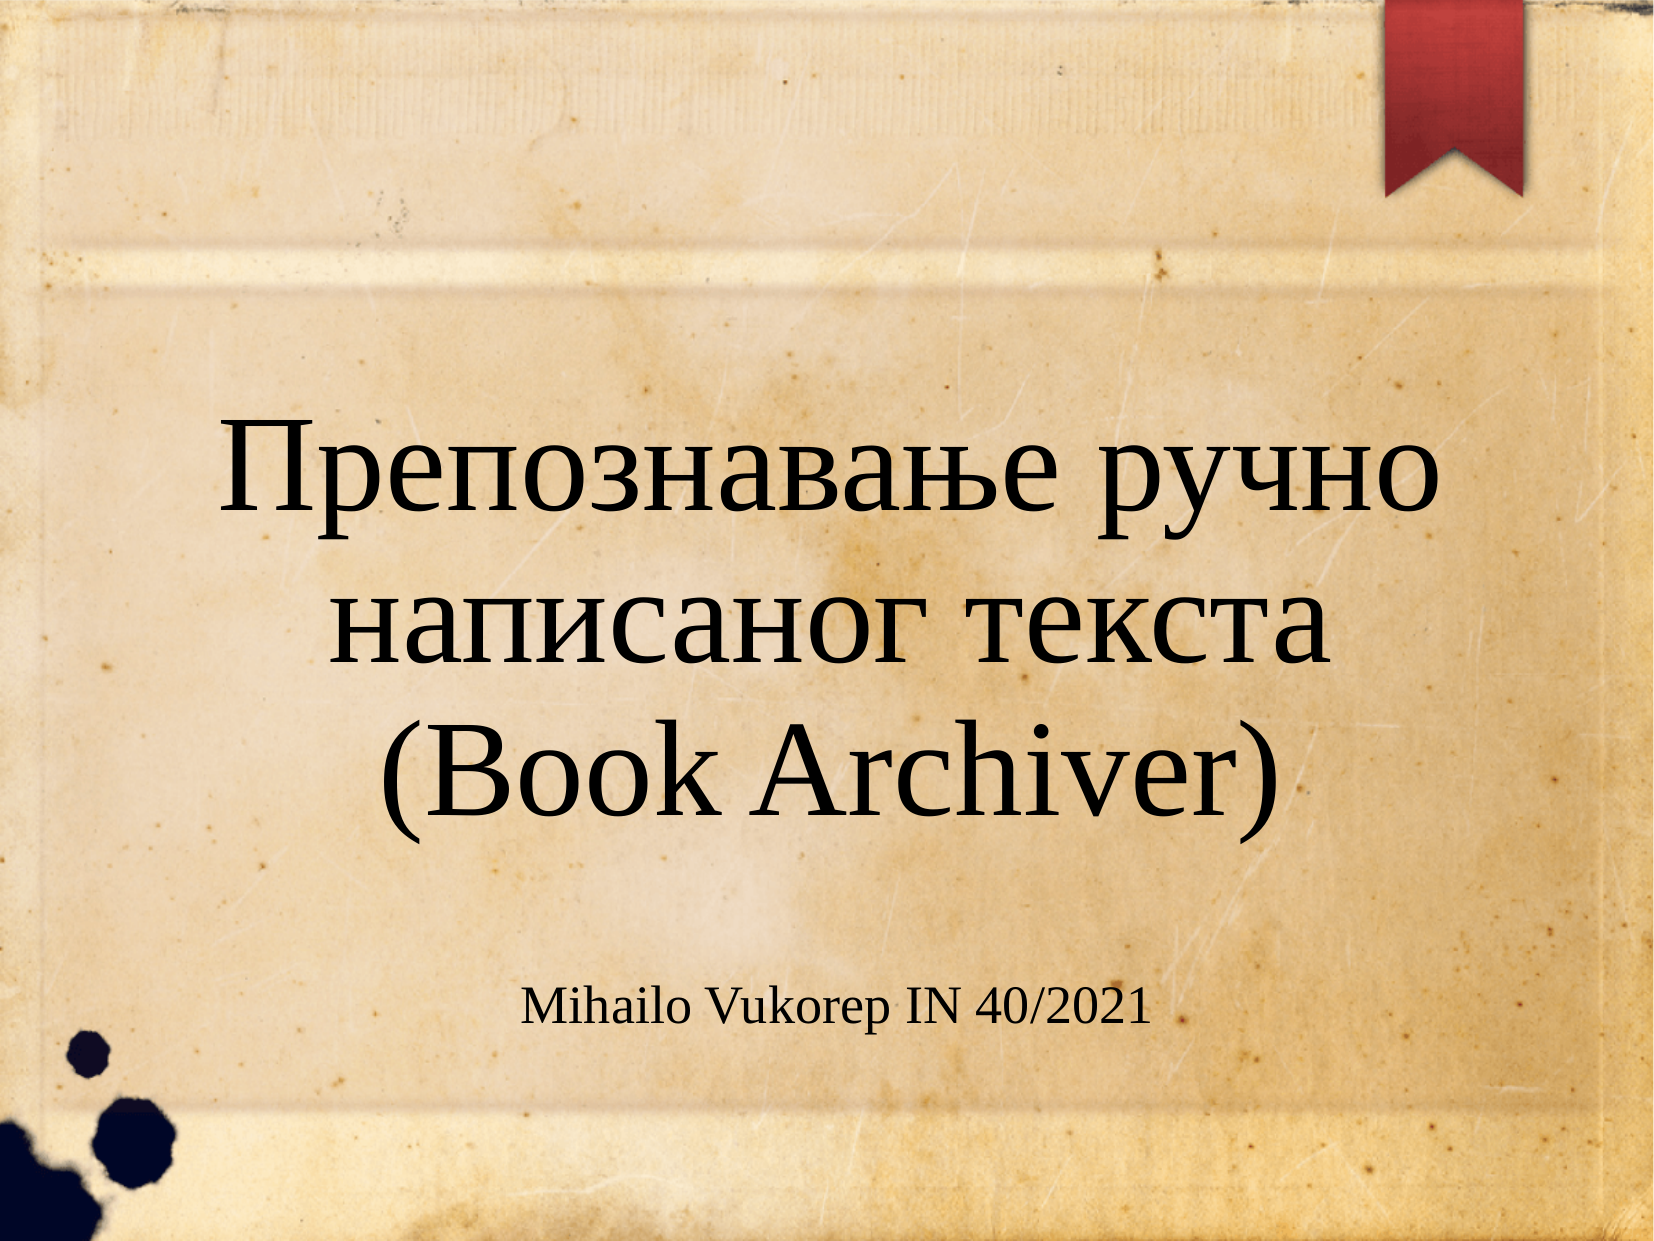

# Препознавање ручно написаног текста (Book Archiver)
Mihailo Vukorep IN 40/2021